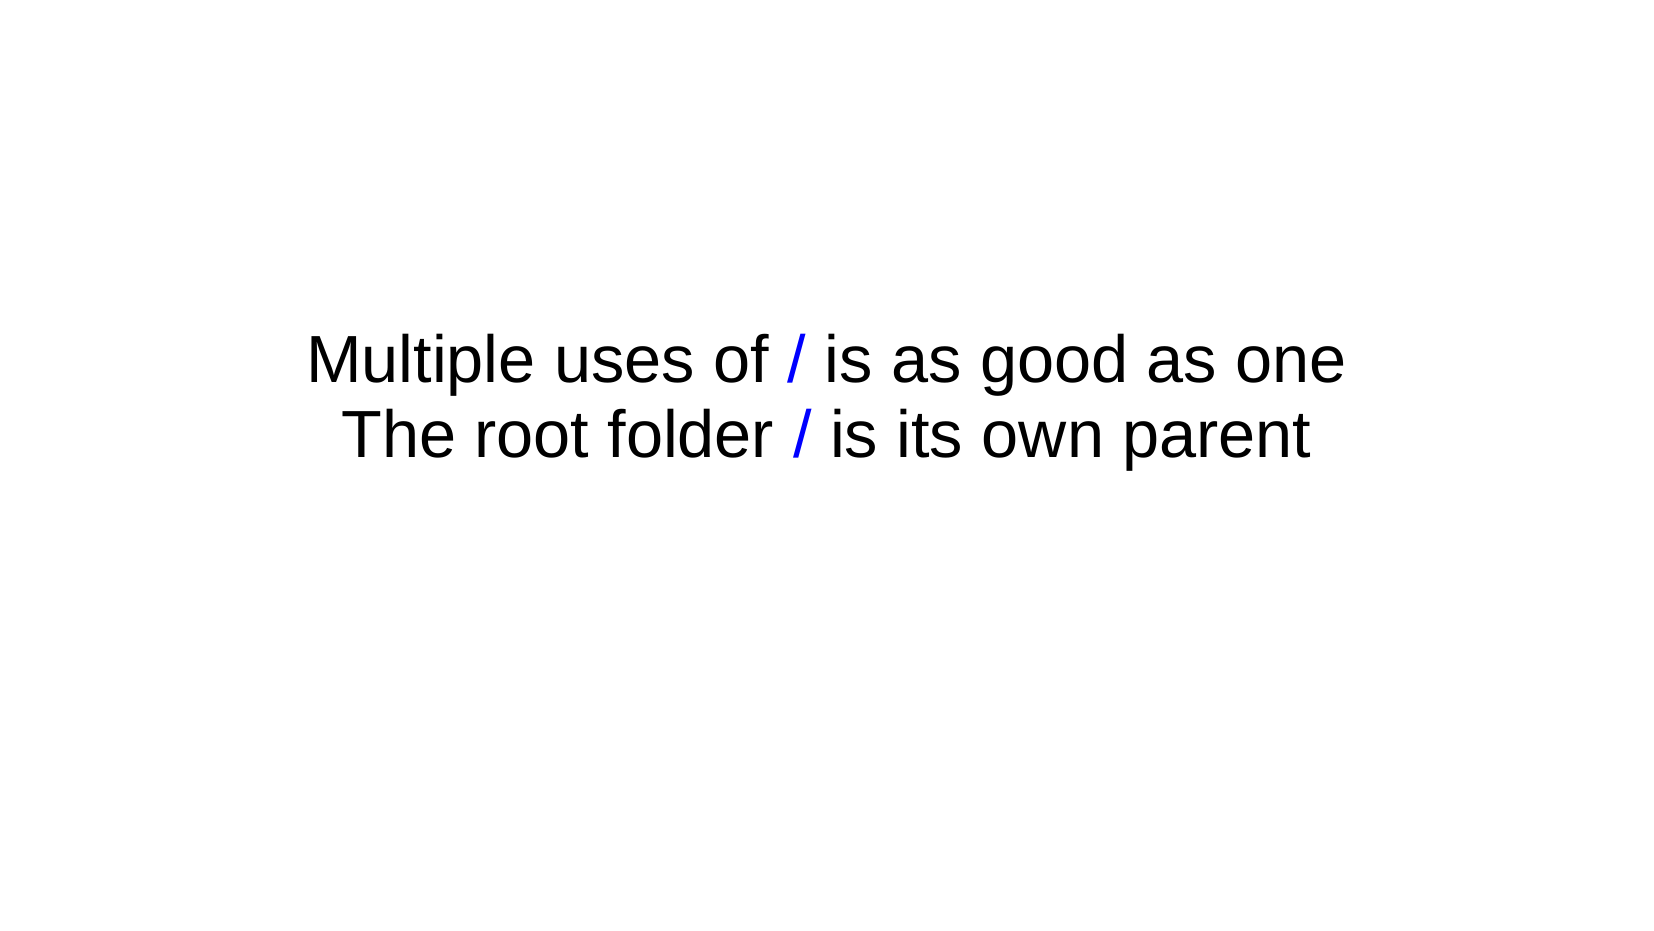

# Multiple uses of / is as good as one
The root folder / is its own parent